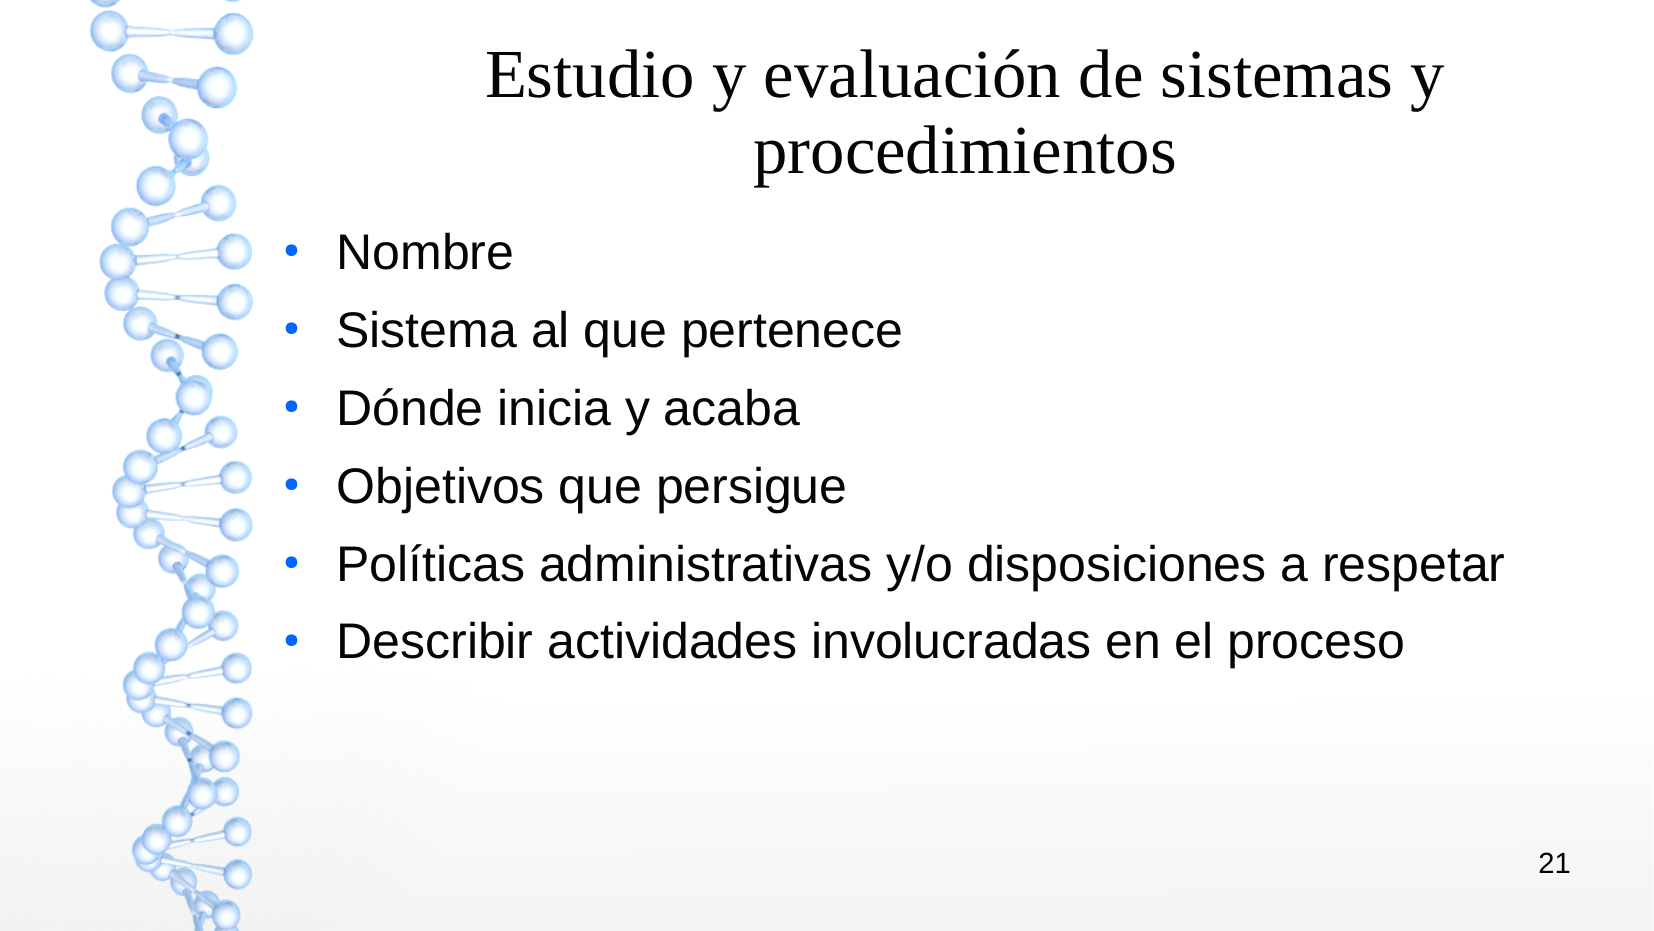

# Estudio y evaluación de sistemas y procedimientos
Nombre
Sistema al que pertenece
Dónde inicia y acaba
Objetivos que persigue
Políticas administrativas y/o disposiciones a respetar
Describir actividades involucradas en el proceso
21